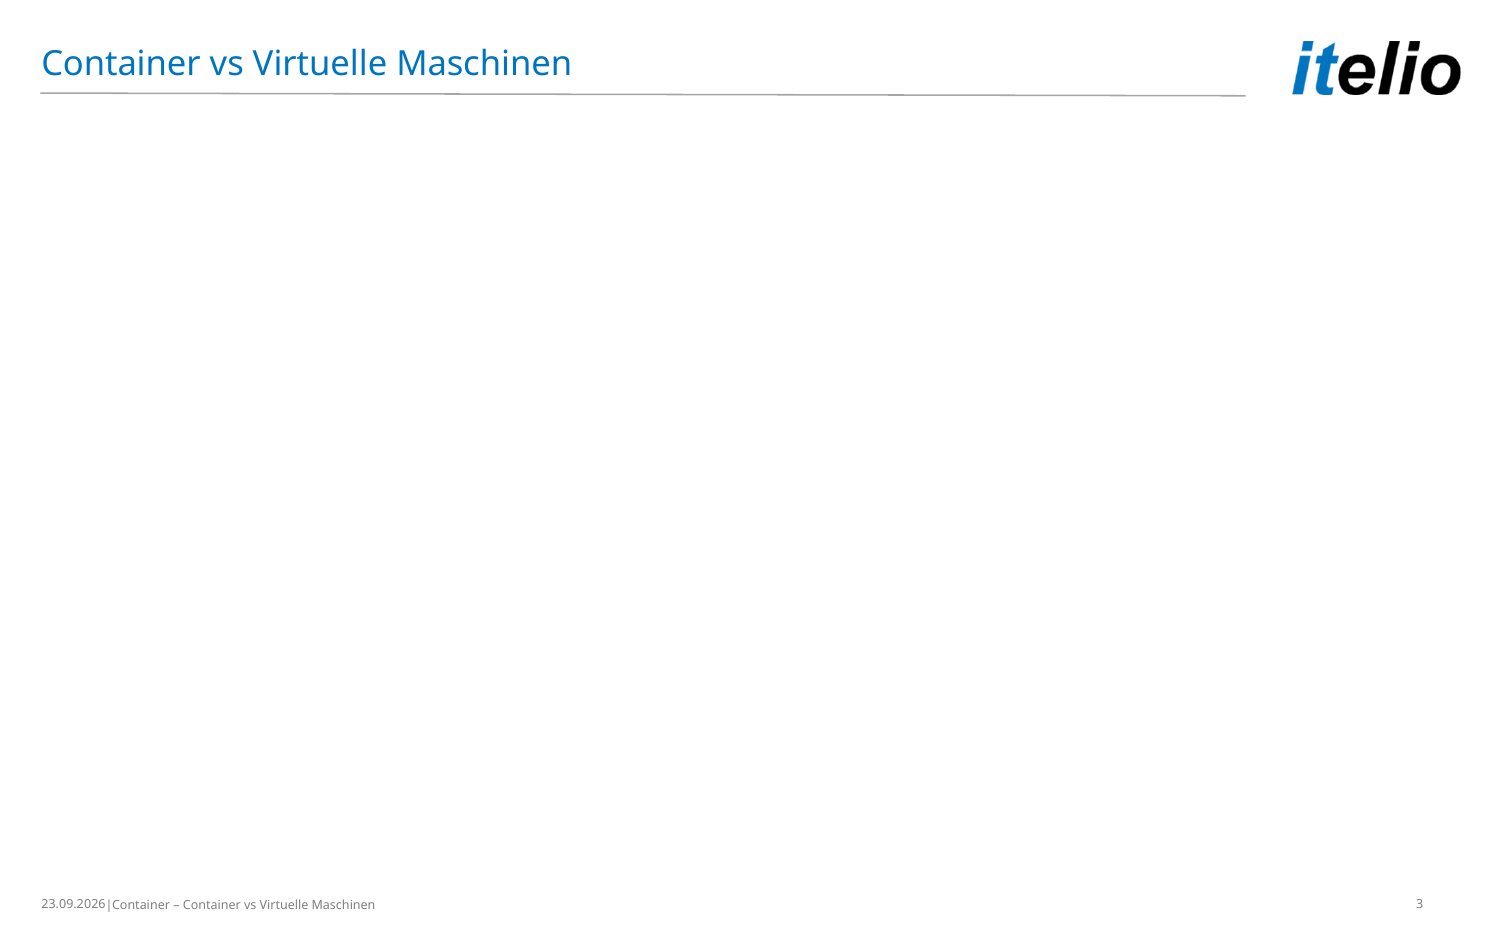

#
Container vs Virtuelle Maschinen
Container – Container vs Virtuelle Maschinen
3